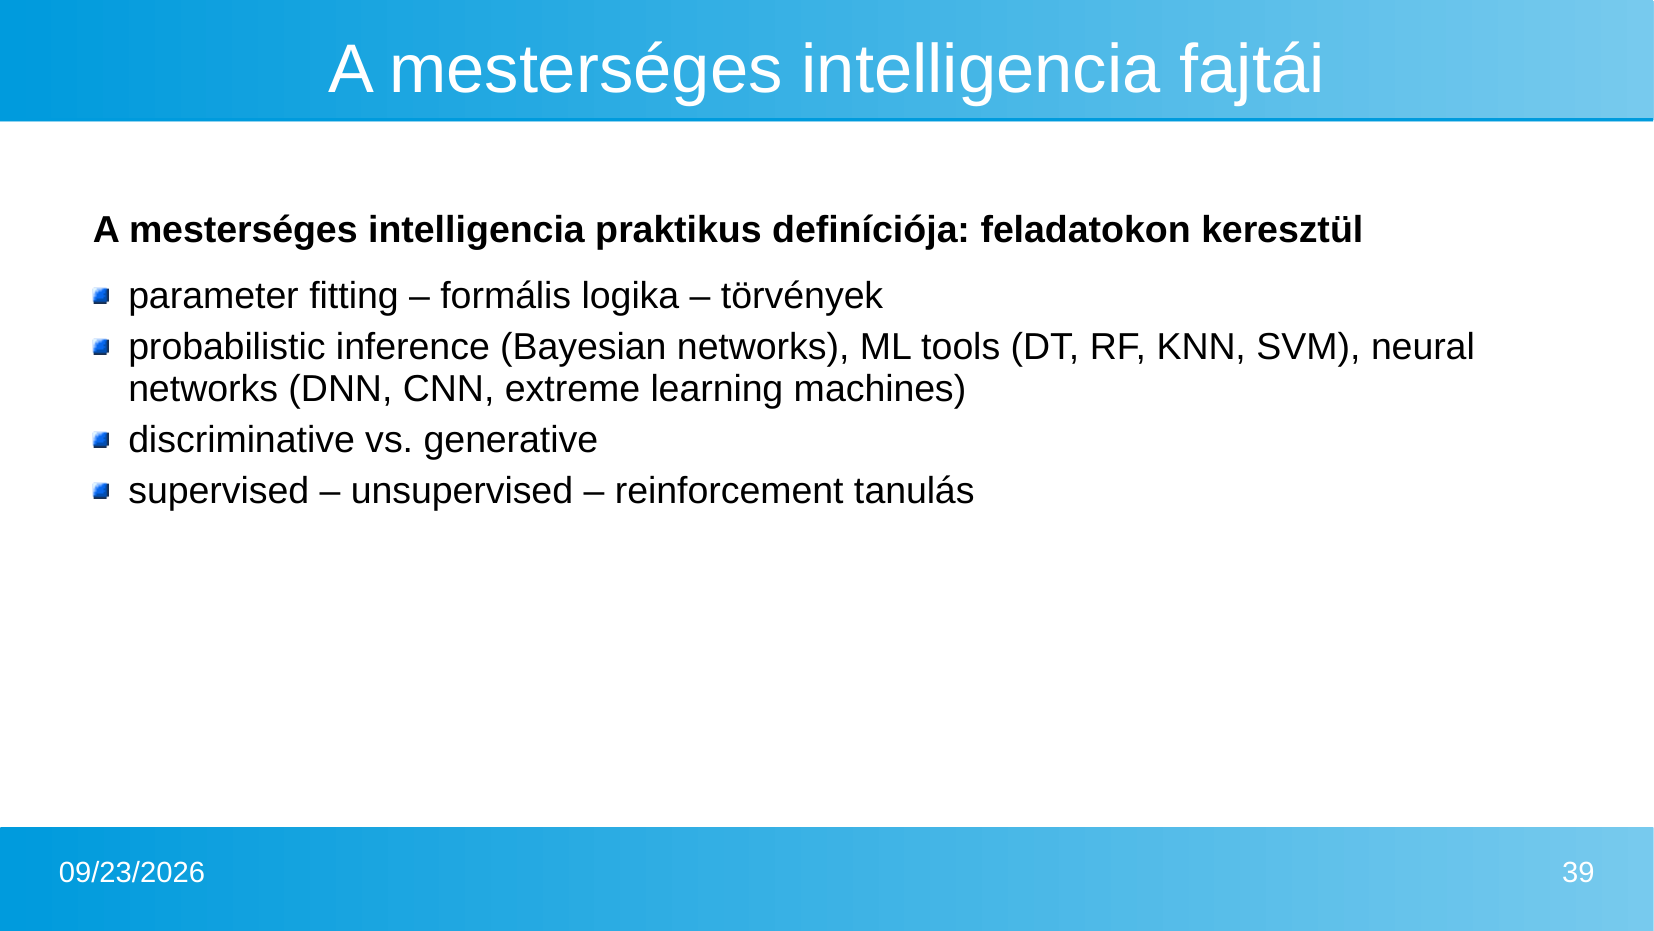

# A mesterséges intelligencia fajtái
A mesterséges intelligencia praktikus definíciója: feladatokon keresztül
parameter fitting – formális logika – törvények
probabilistic inference (Bayesian networks), ML tools (DT, RF, KNN, SVM), neural networks (DNN, CNN, extreme learning machines)
discriminative vs. generative
supervised – unsupervised – reinforcement tanulás
39